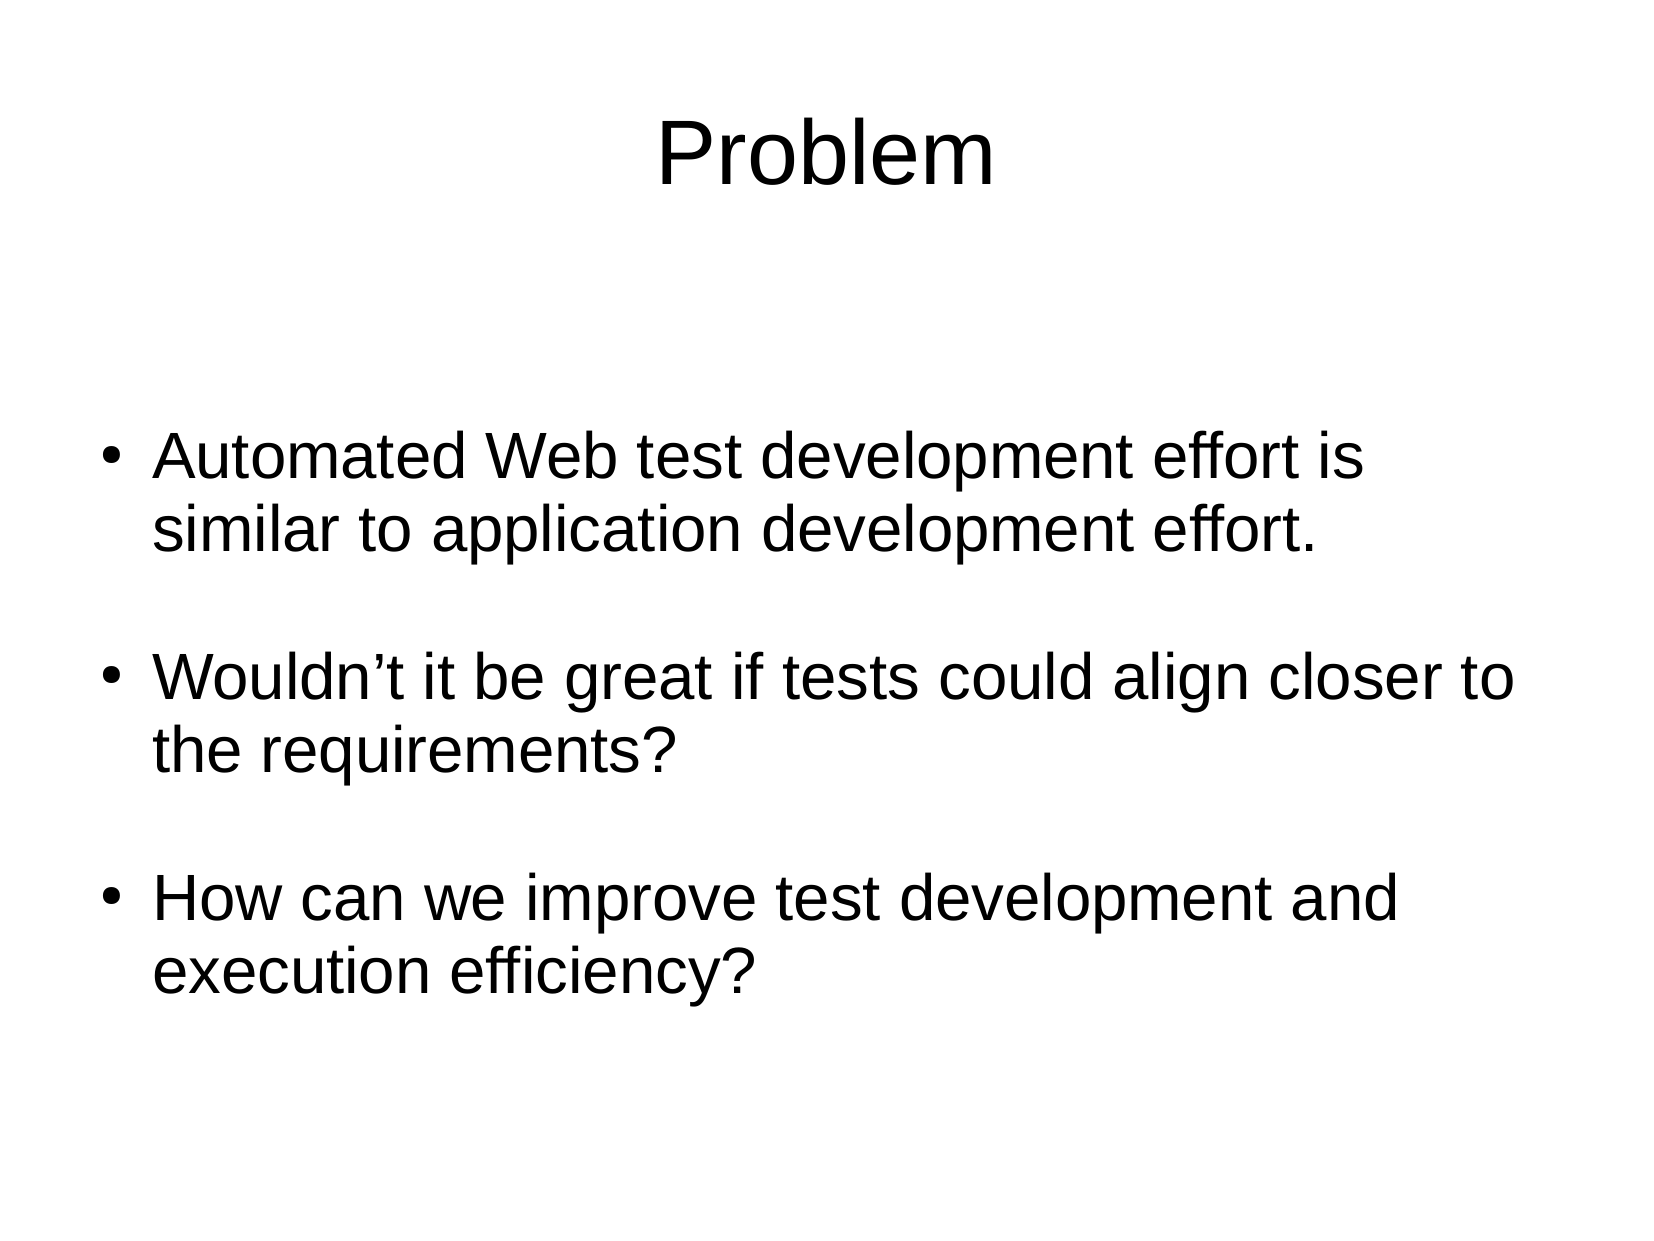

# Problem
Automated Web test development effort is similar to application development effort.
Wouldn’t it be great if tests could align closer to the requirements?
How can we improve test development and execution efficiency?